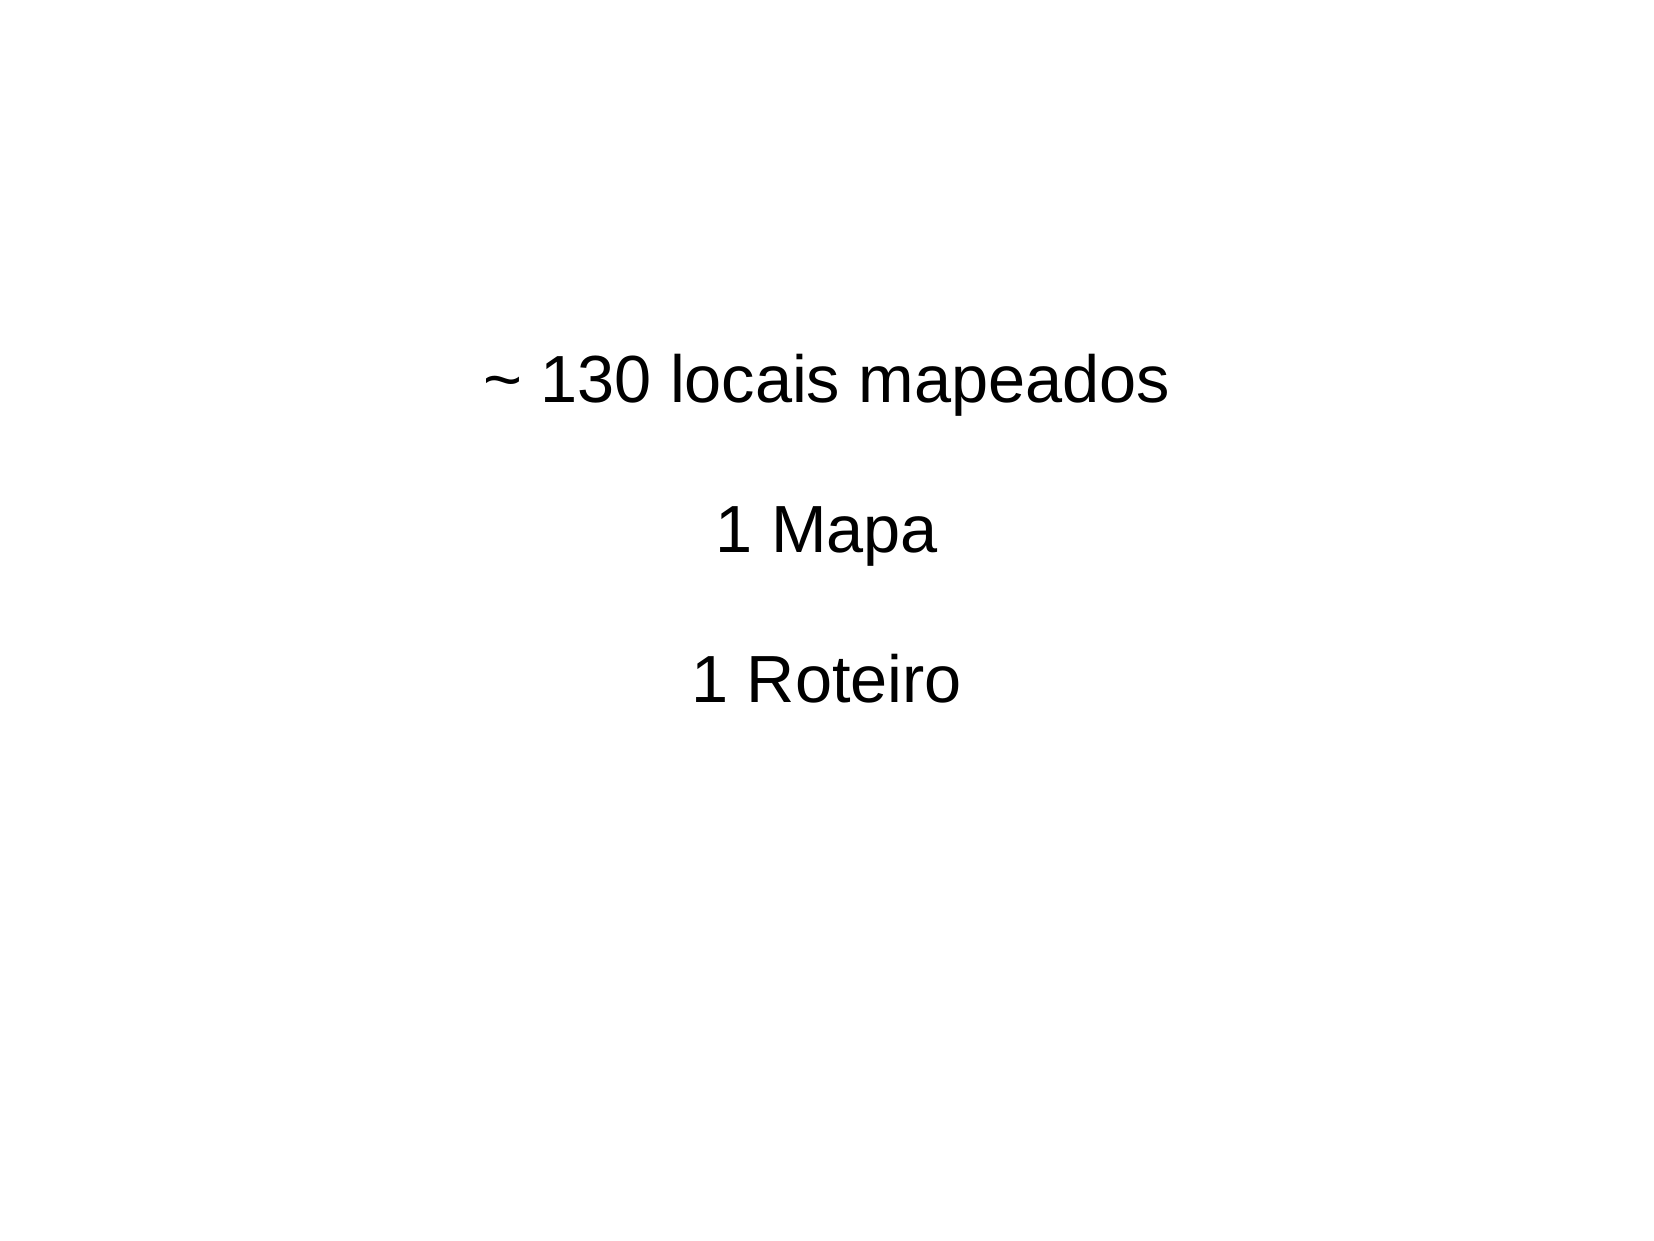

# ~ 130 locais mapeados
1 Mapa
1 Roteiro